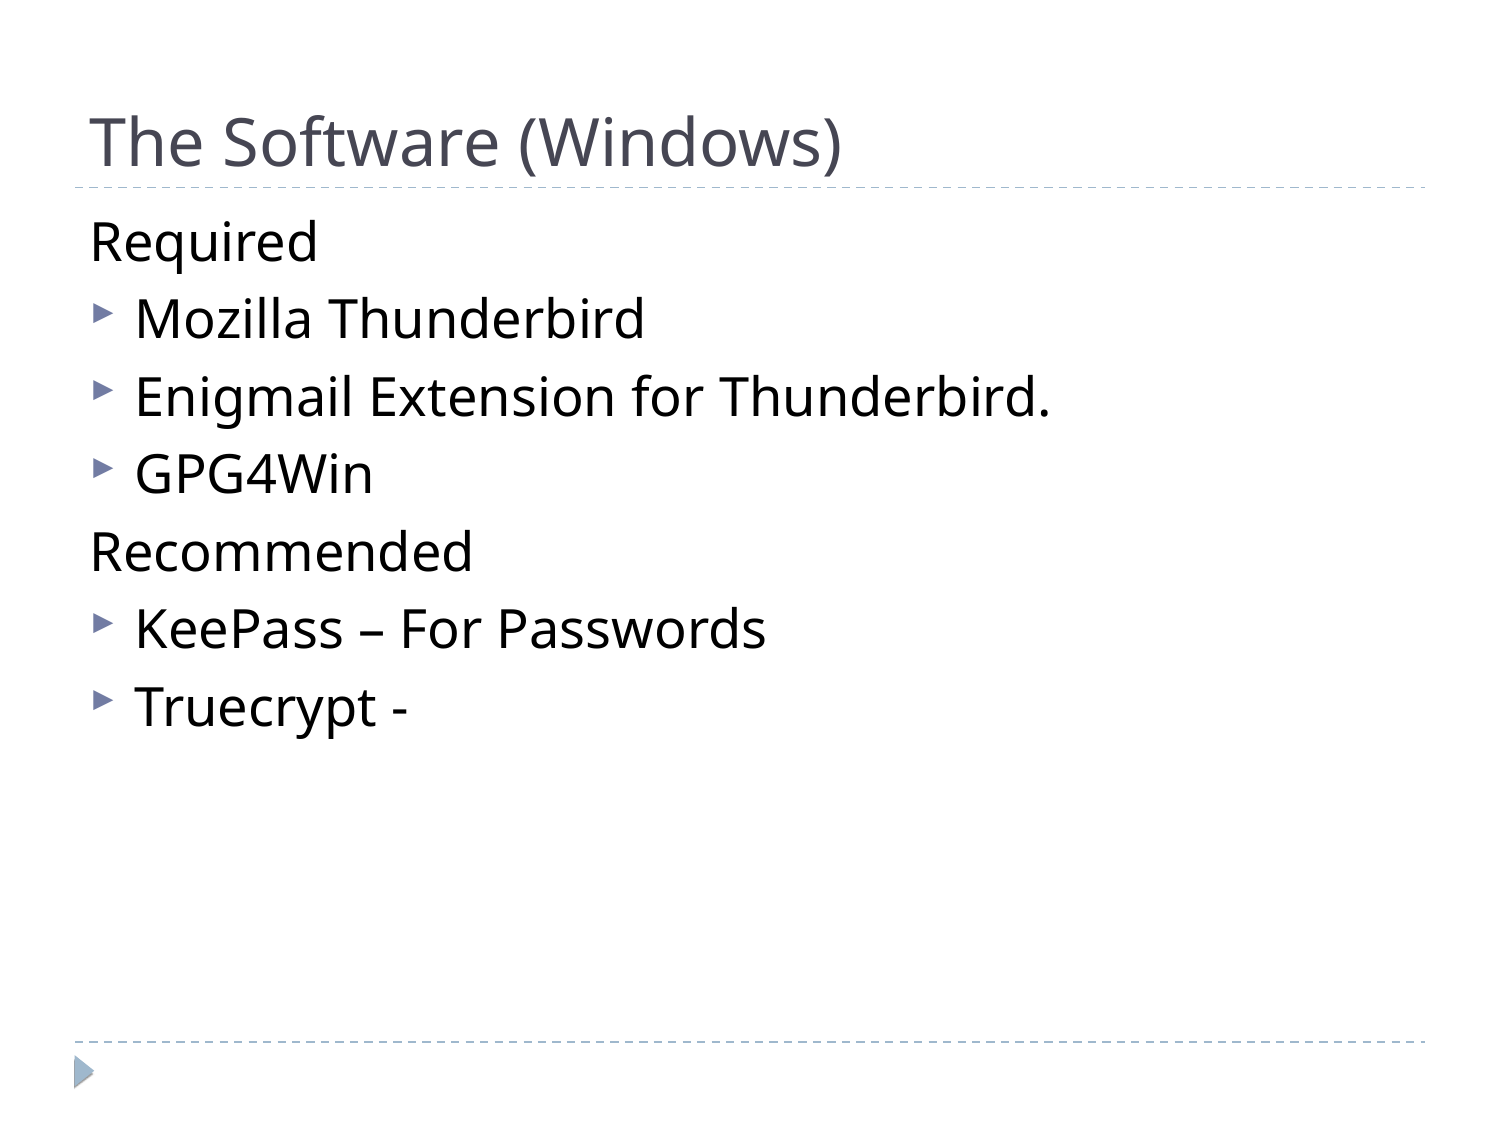

# The Software (Windows)
Required
Mozilla Thunderbird
Enigmail Extension for Thunderbird.
GPG4Win
Recommended
KeePass – For Passwords
Truecrypt -